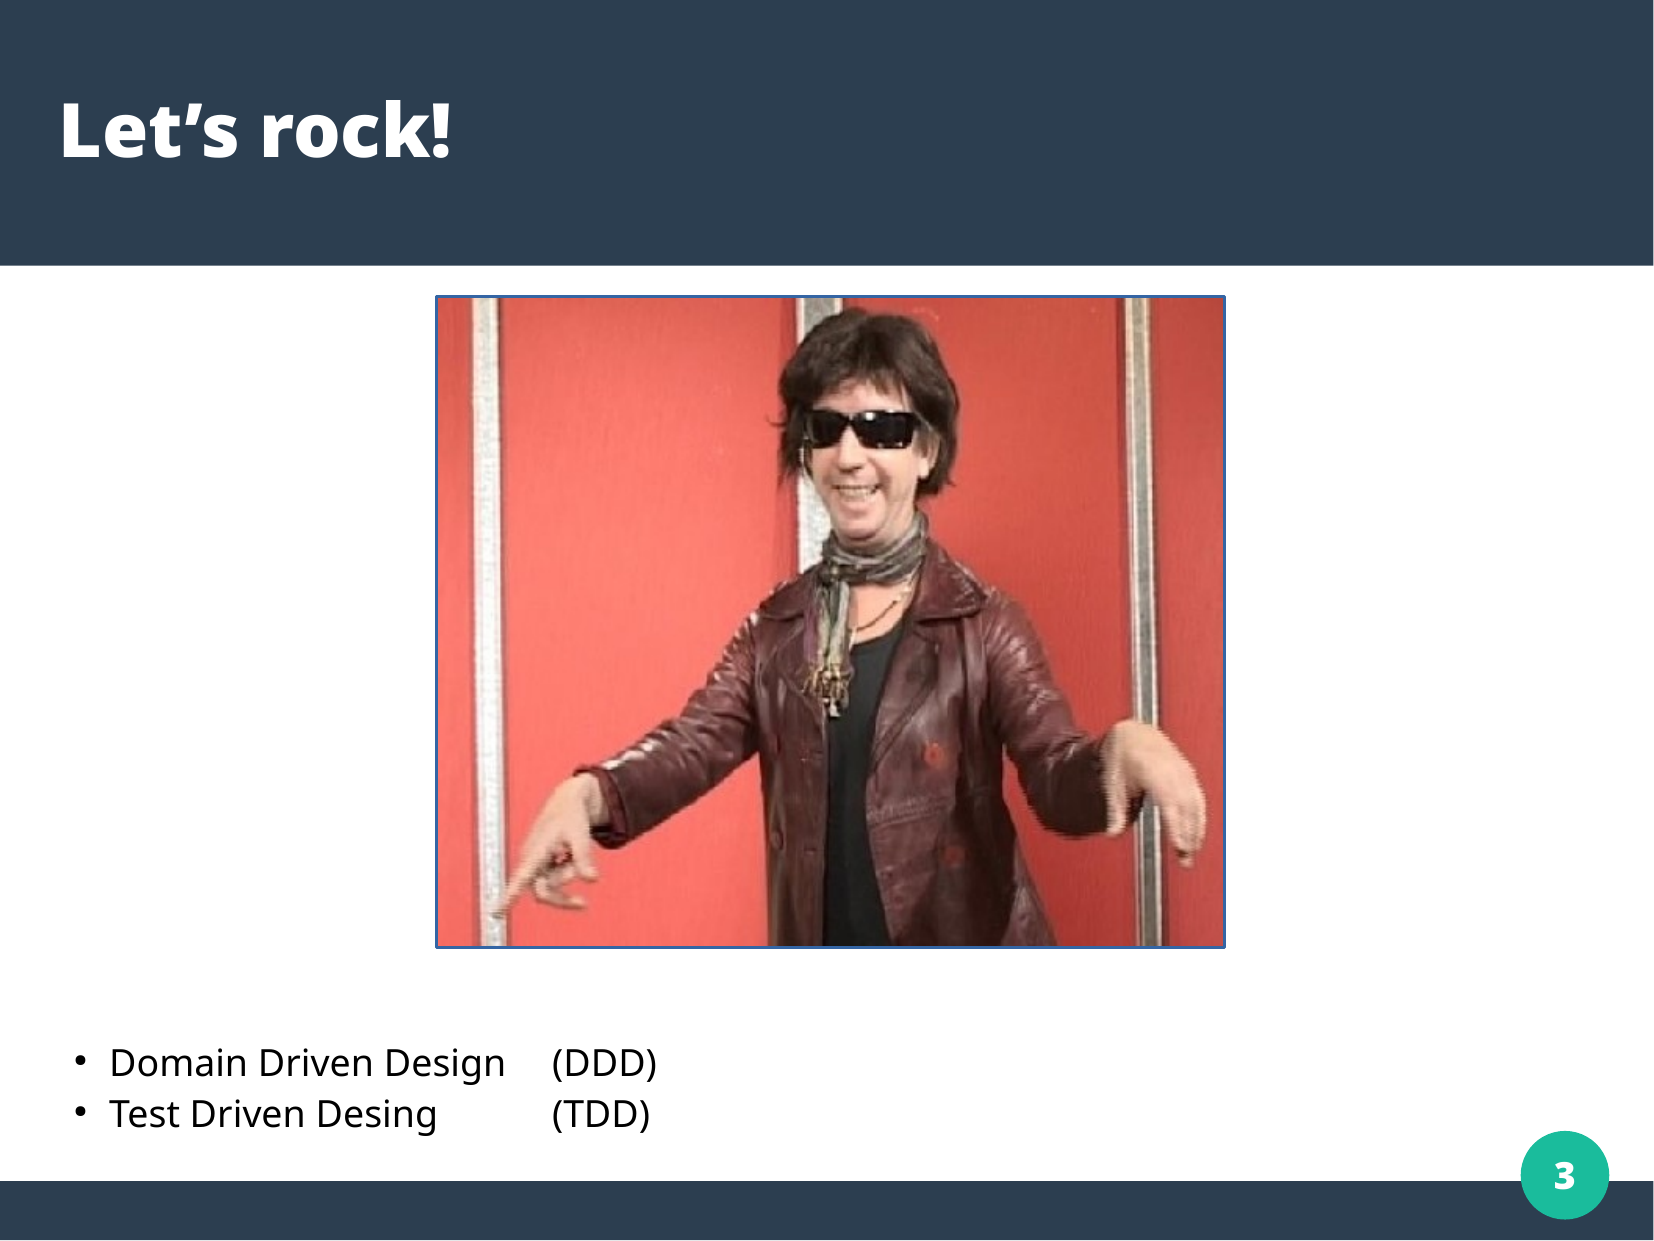

# Let’s rock!
Domain Driven Design	(DDD)
Test Driven Desing		(TDD)
3